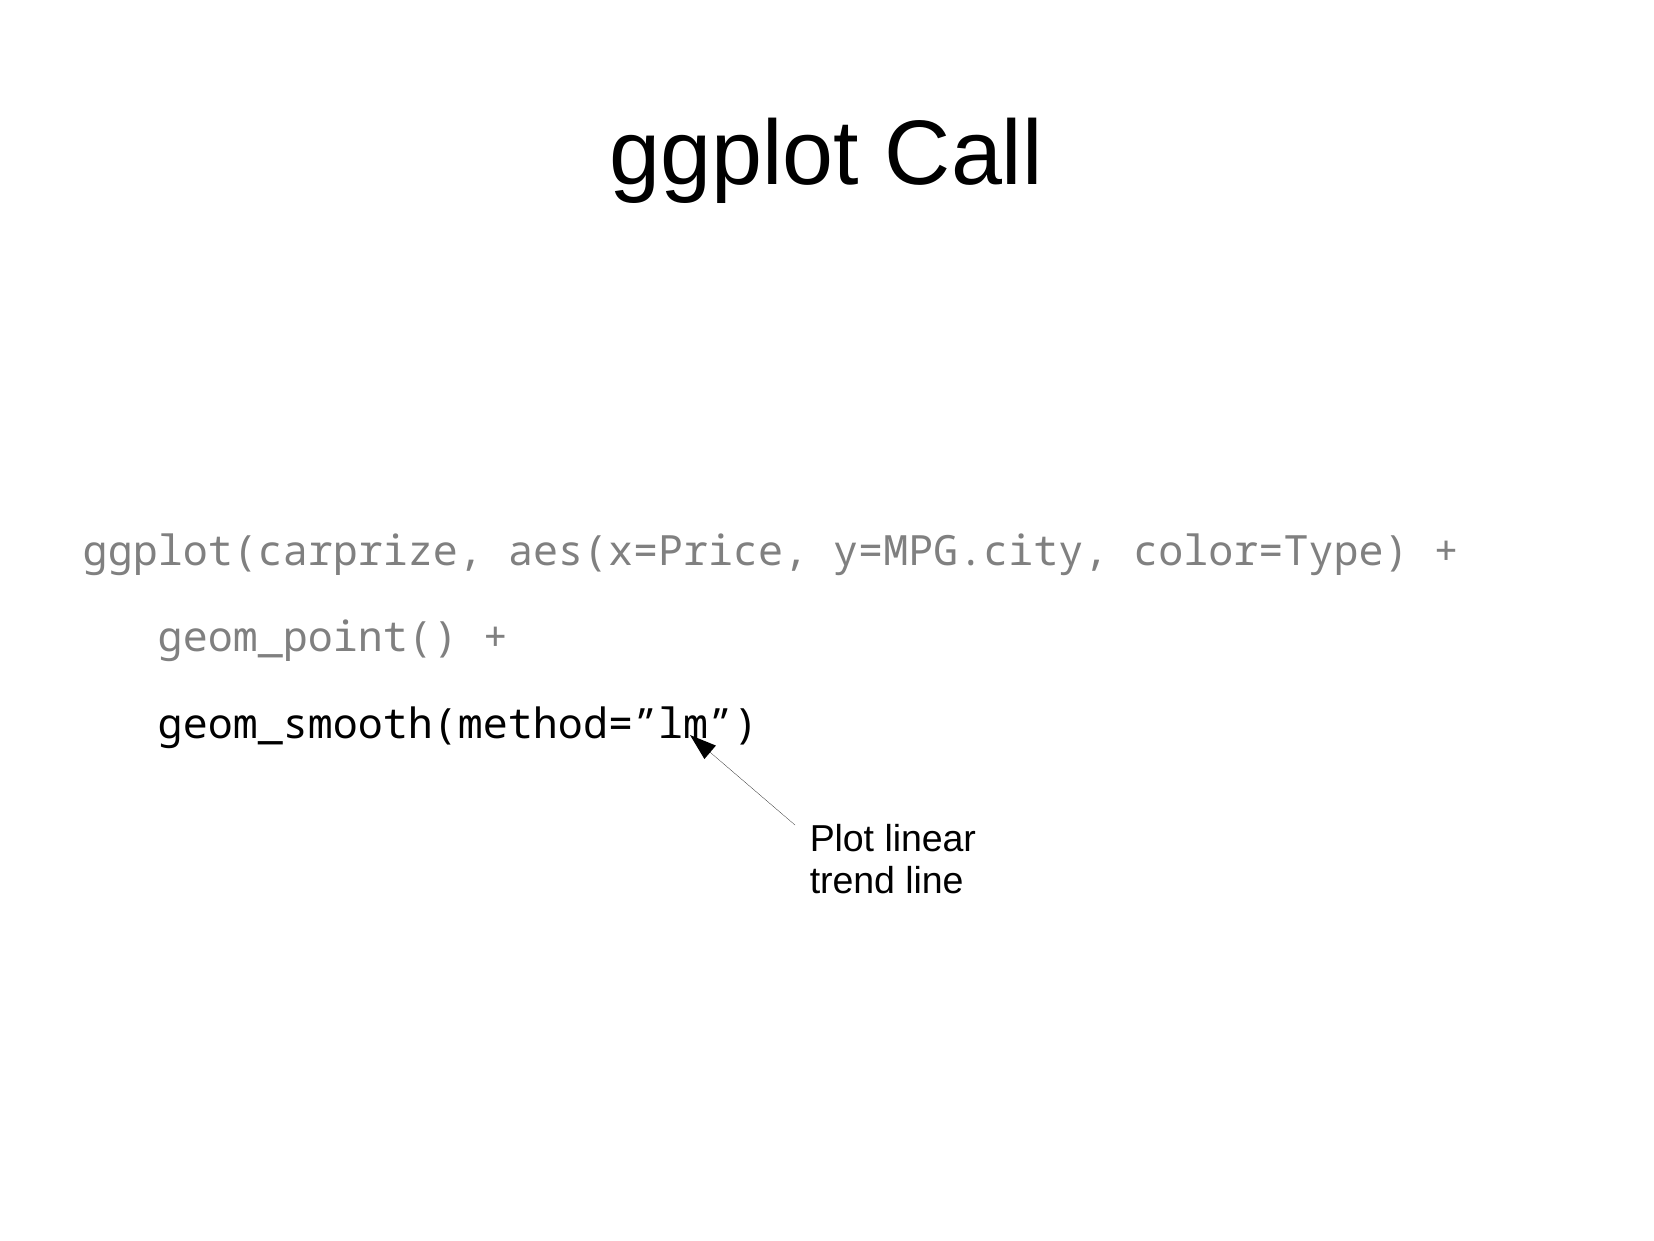

# ggplot Call
ggplot(carprize, aes(x=Price, y=MPG.city, color=Type) +
 geom_point() +
 geom_smooth(method=”lm”)
Plot linear trend line